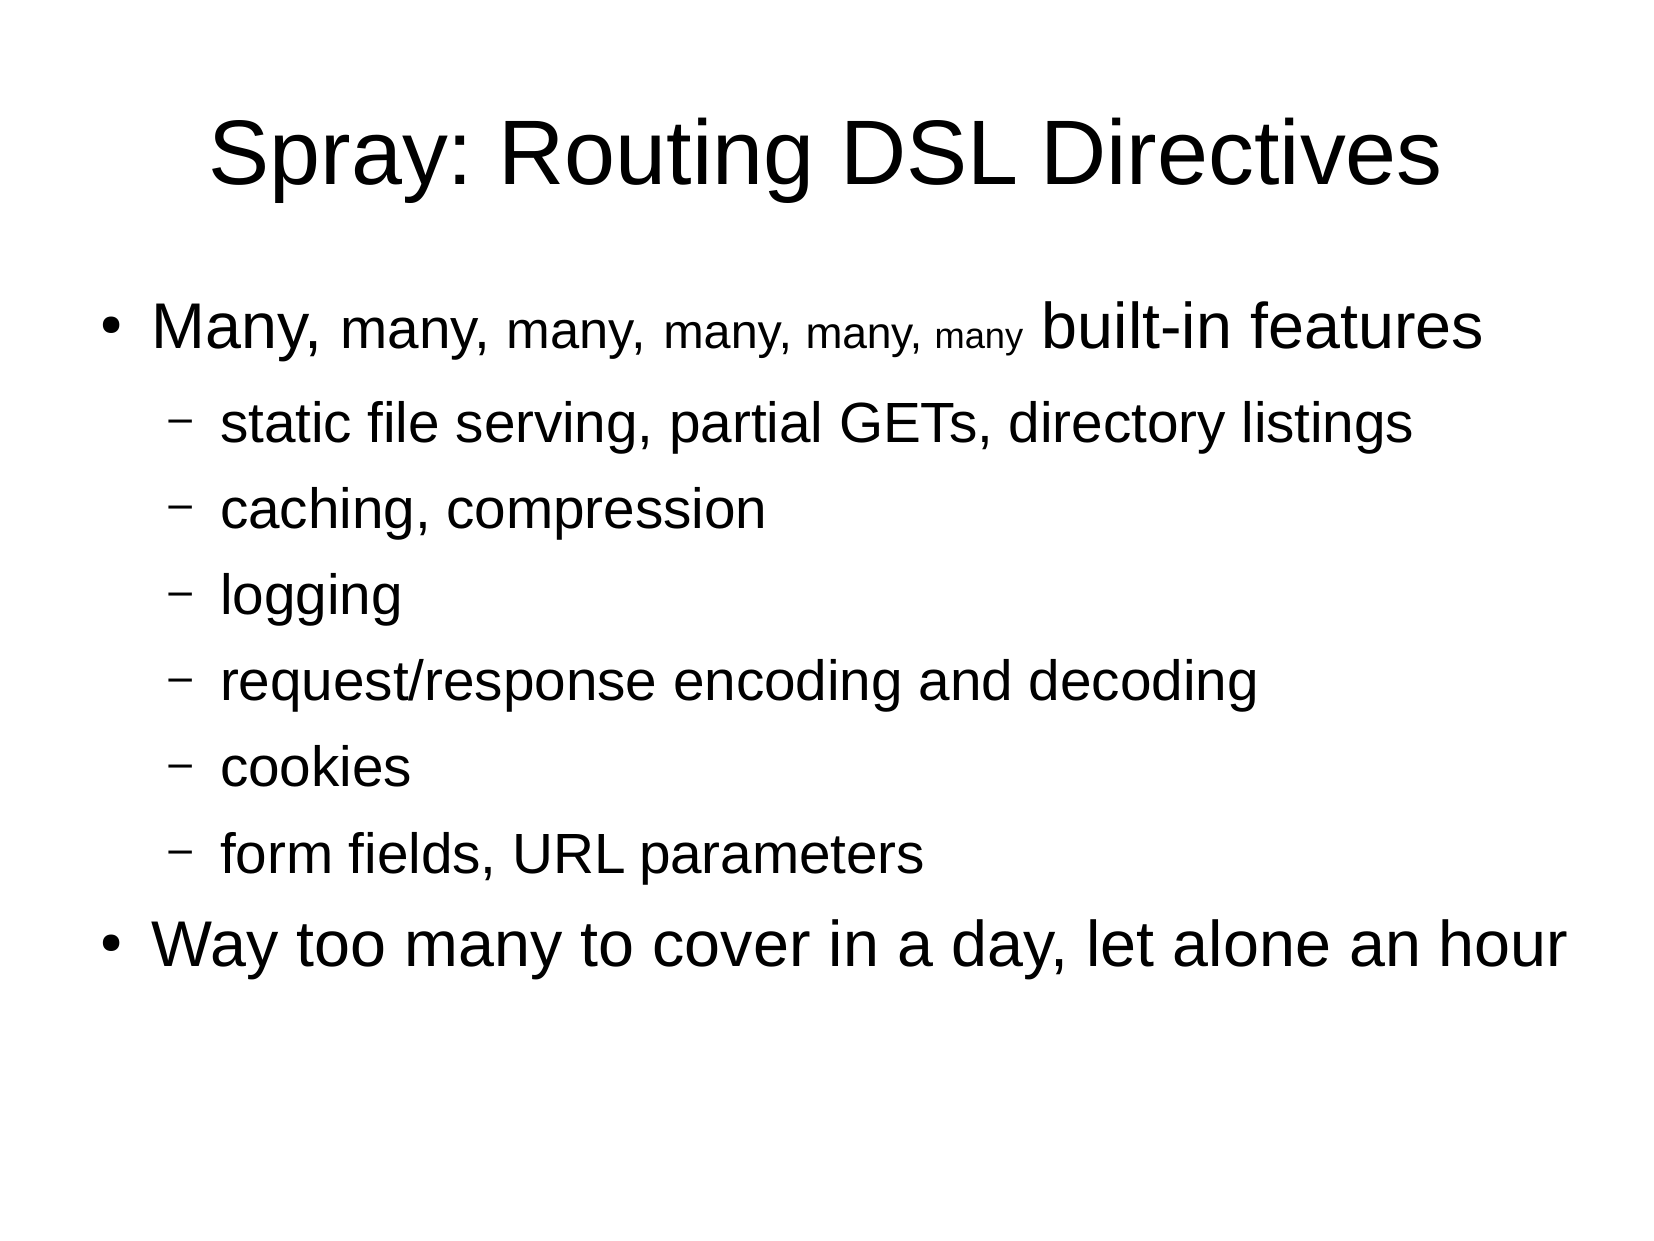

# Spray: Routing DSL Directives
Many, many, many, many, many, many built-in features
static file serving, partial GETs, directory listings
caching, compression
logging
request/response encoding and decoding
cookies
form fields, URL parameters
Way too many to cover in a day, let alone an hour